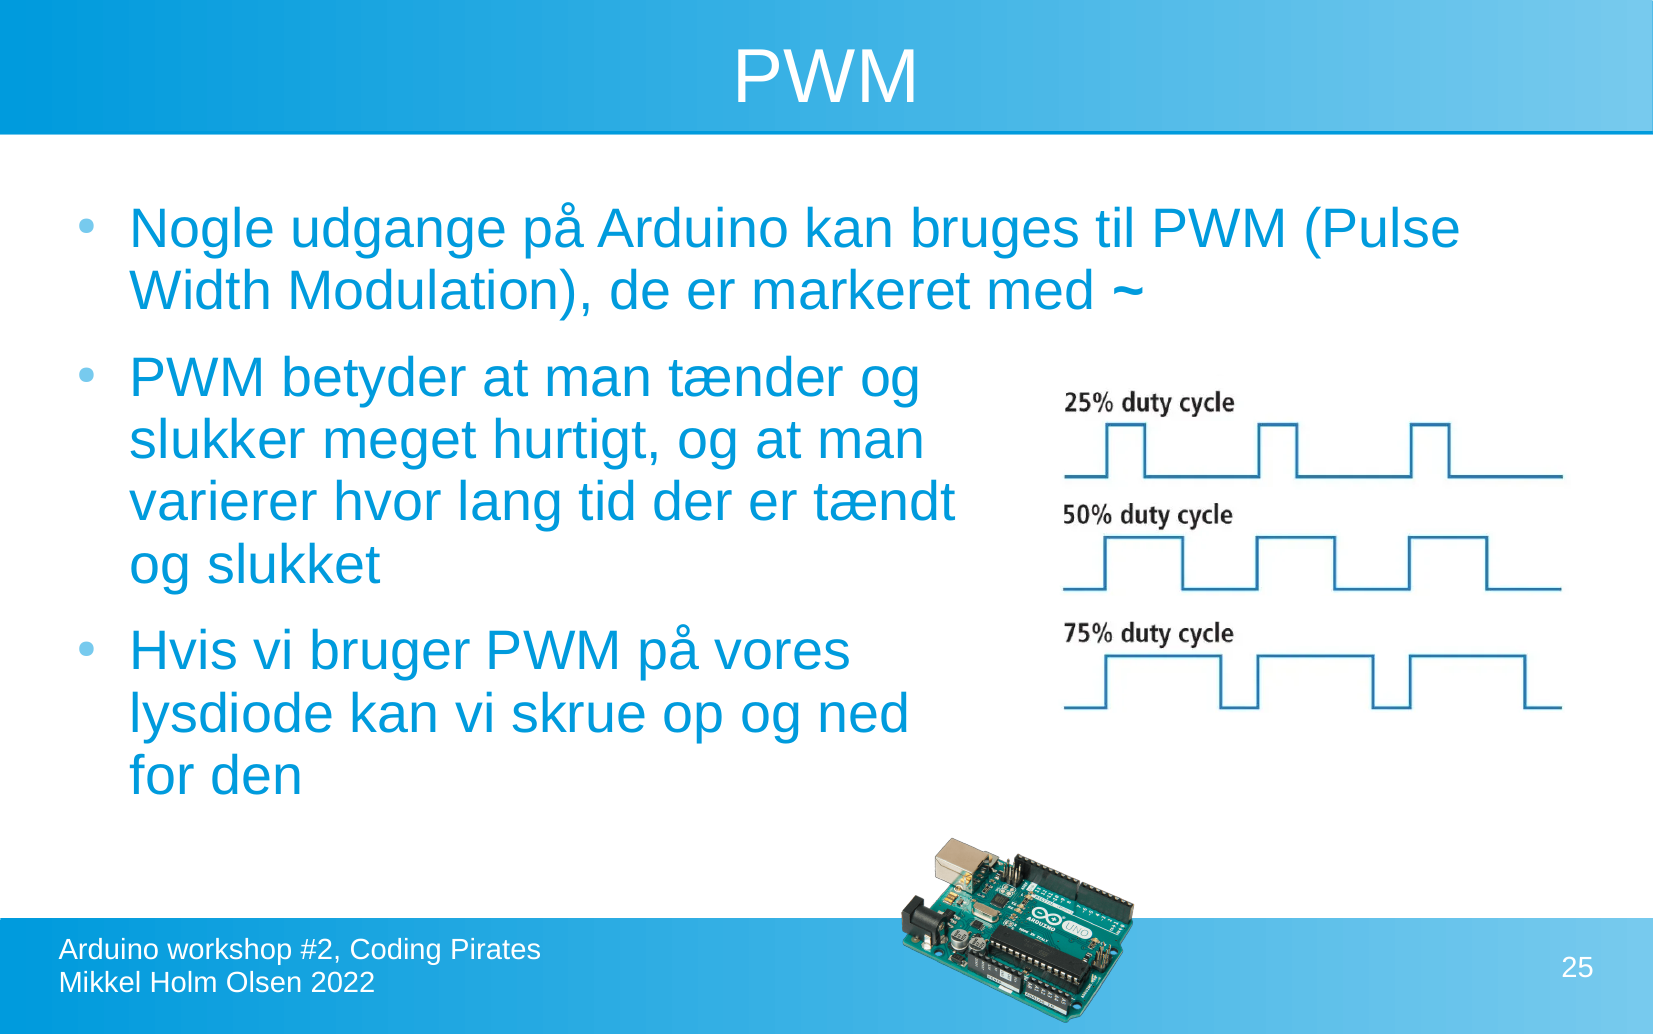

# PWM
Nogle udgange på Arduino kan bruges til PWM (Pulse Width Modulation), de er markeret med ~
PWM betyder at man tænder og
slukker meget hurtigt, og at man
varierer hvor lang tid der er tændt
og slukket
Hvis vi bruger PWM på vores
lysdiode kan vi skrue op og ned
for den
25